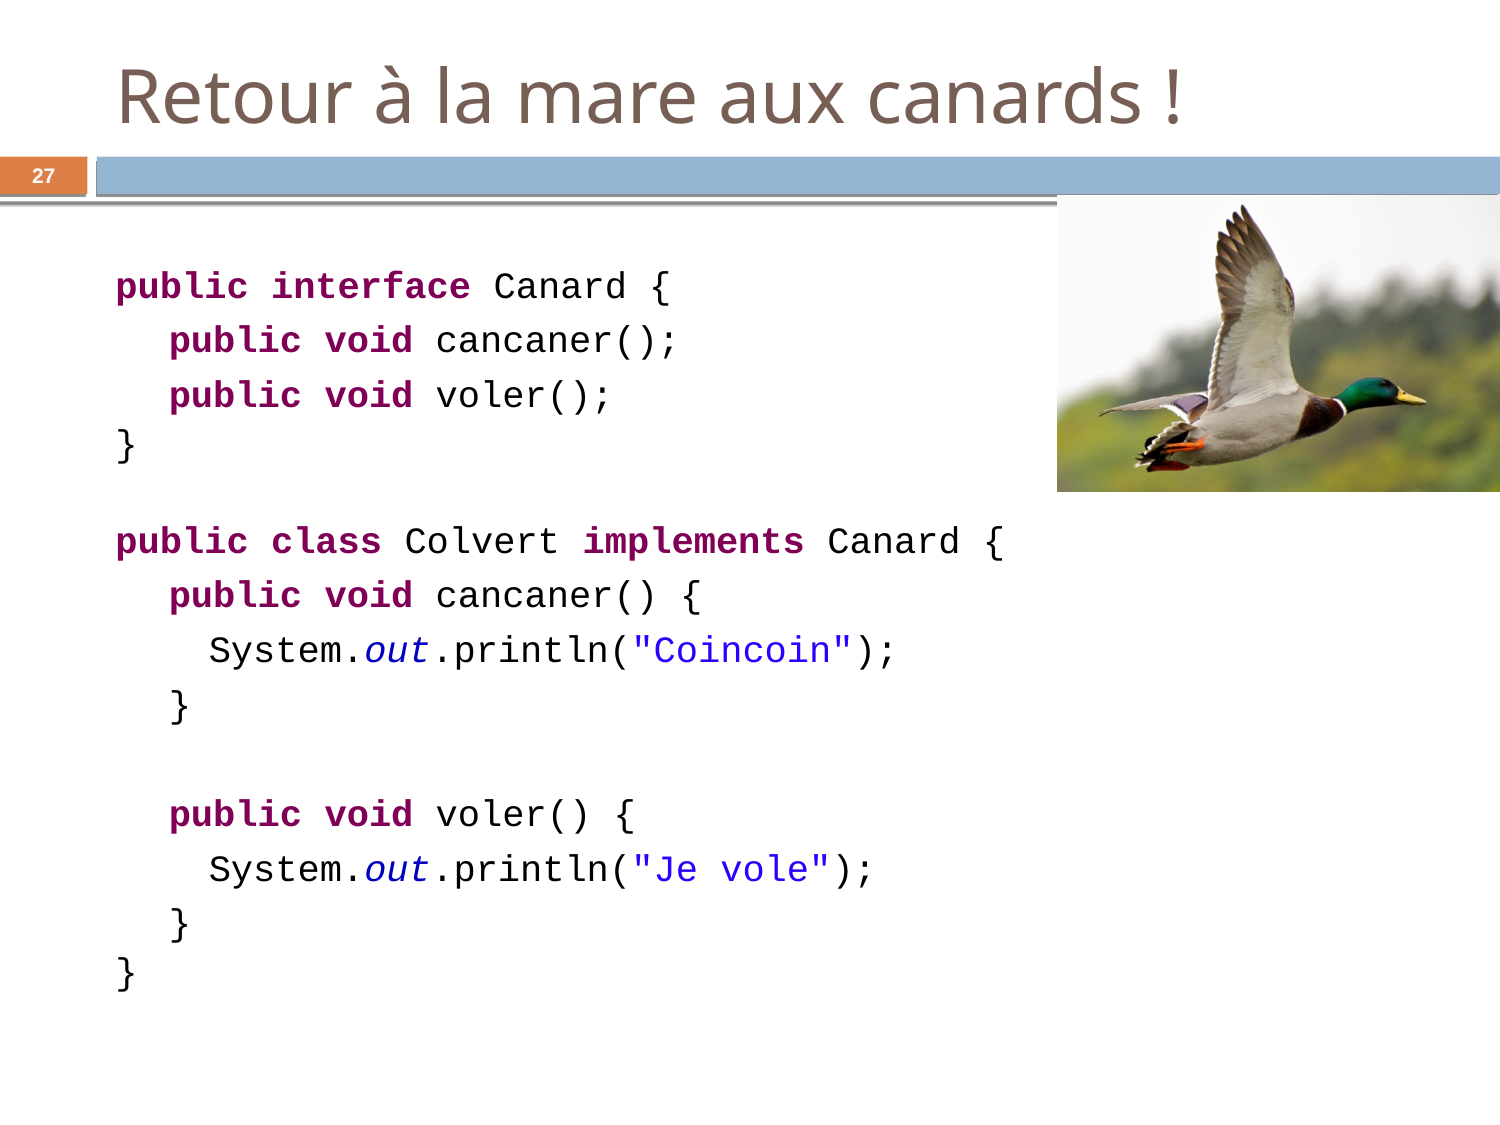

# Retour à la mare aux canards !
public interface Canard {
public void cancaner();
public void voler();
}
public class Colvert implements Canard {
public void cancaner() {
	System.out.println("Coincoin");
}
public void voler() {
	System.out.println("Je vole");
}
}